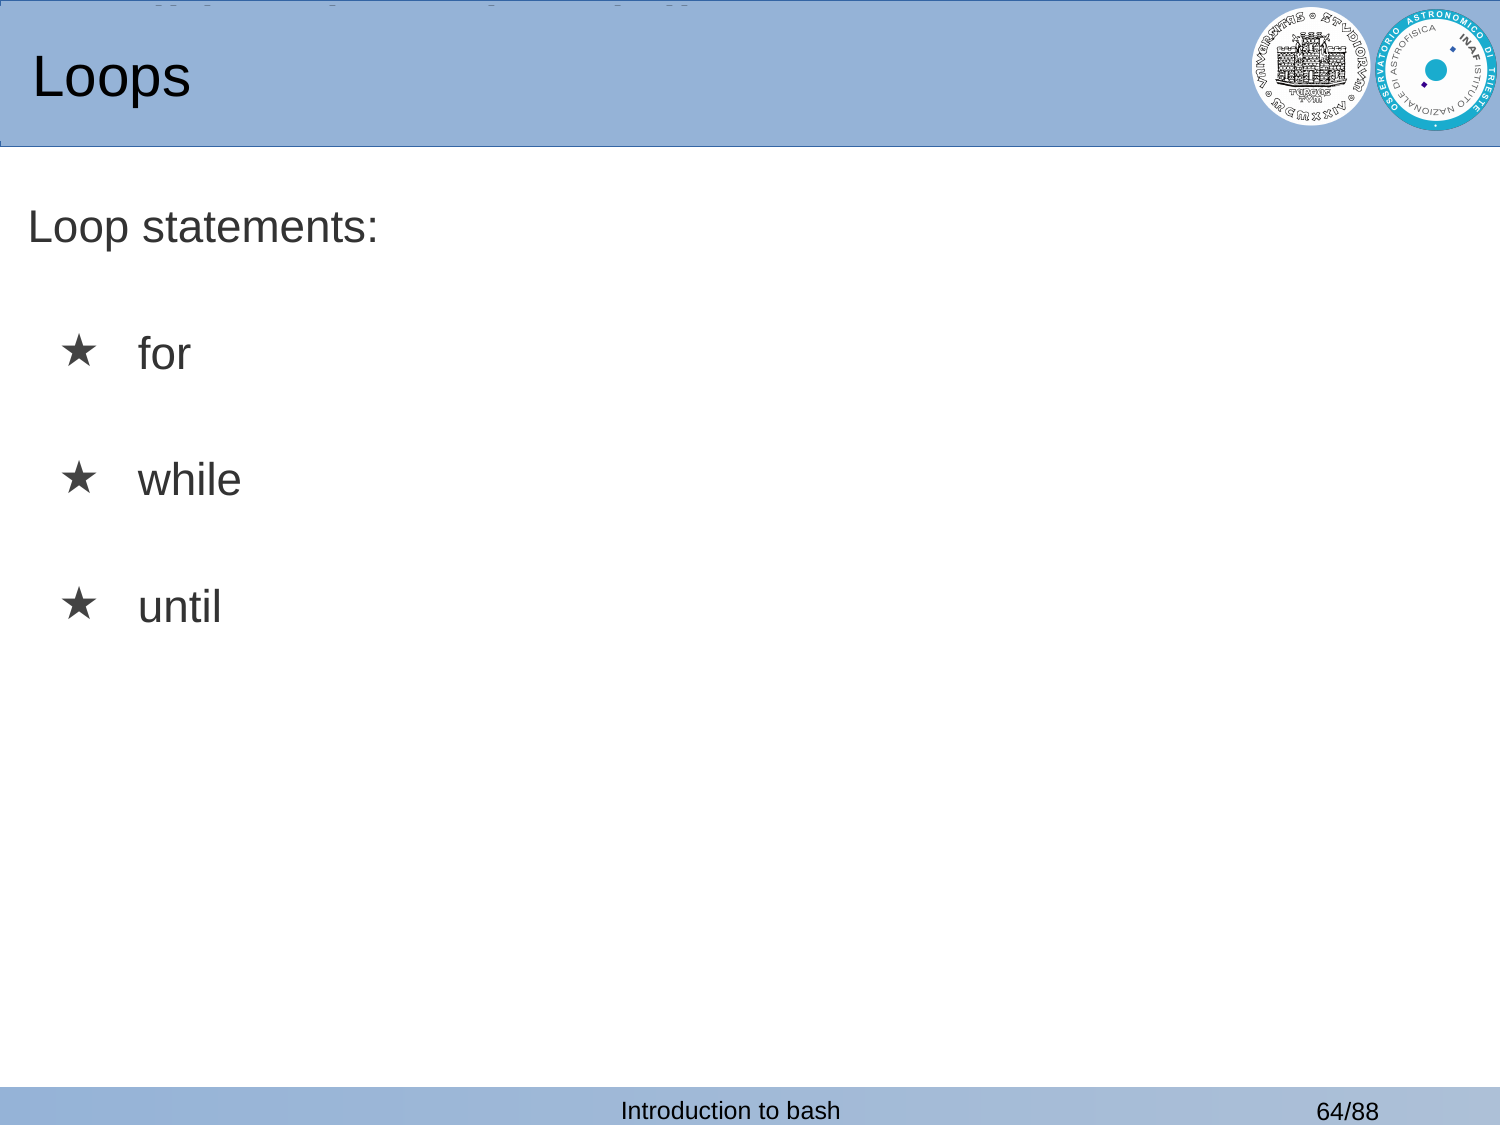

# Traditional service delivery
Loops
 Loop statements:
 for
 while
 until